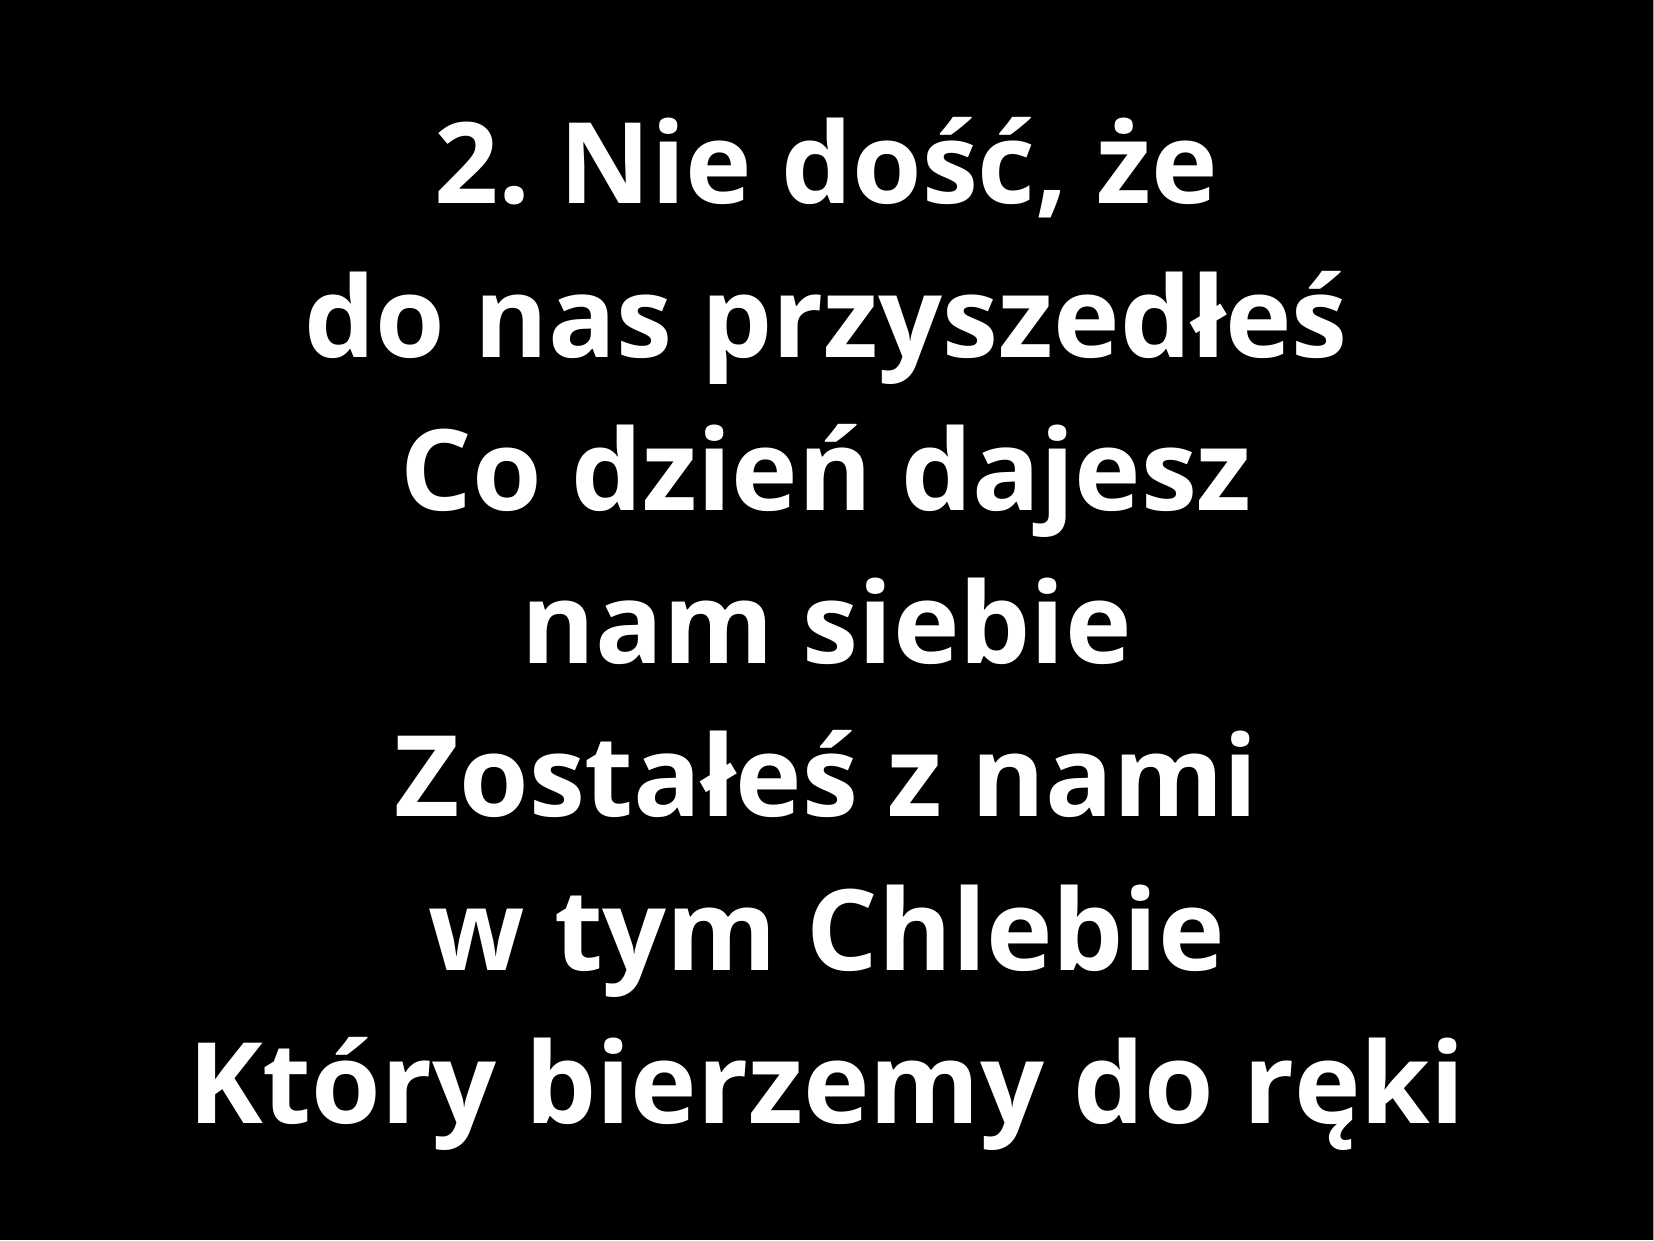

# 2. Nie dość, że
do nas przyszedłeś
Co dzień dajesz
nam siebie
Zostałeś z nami
w tym Chlebie
Który bierzemy do ręki